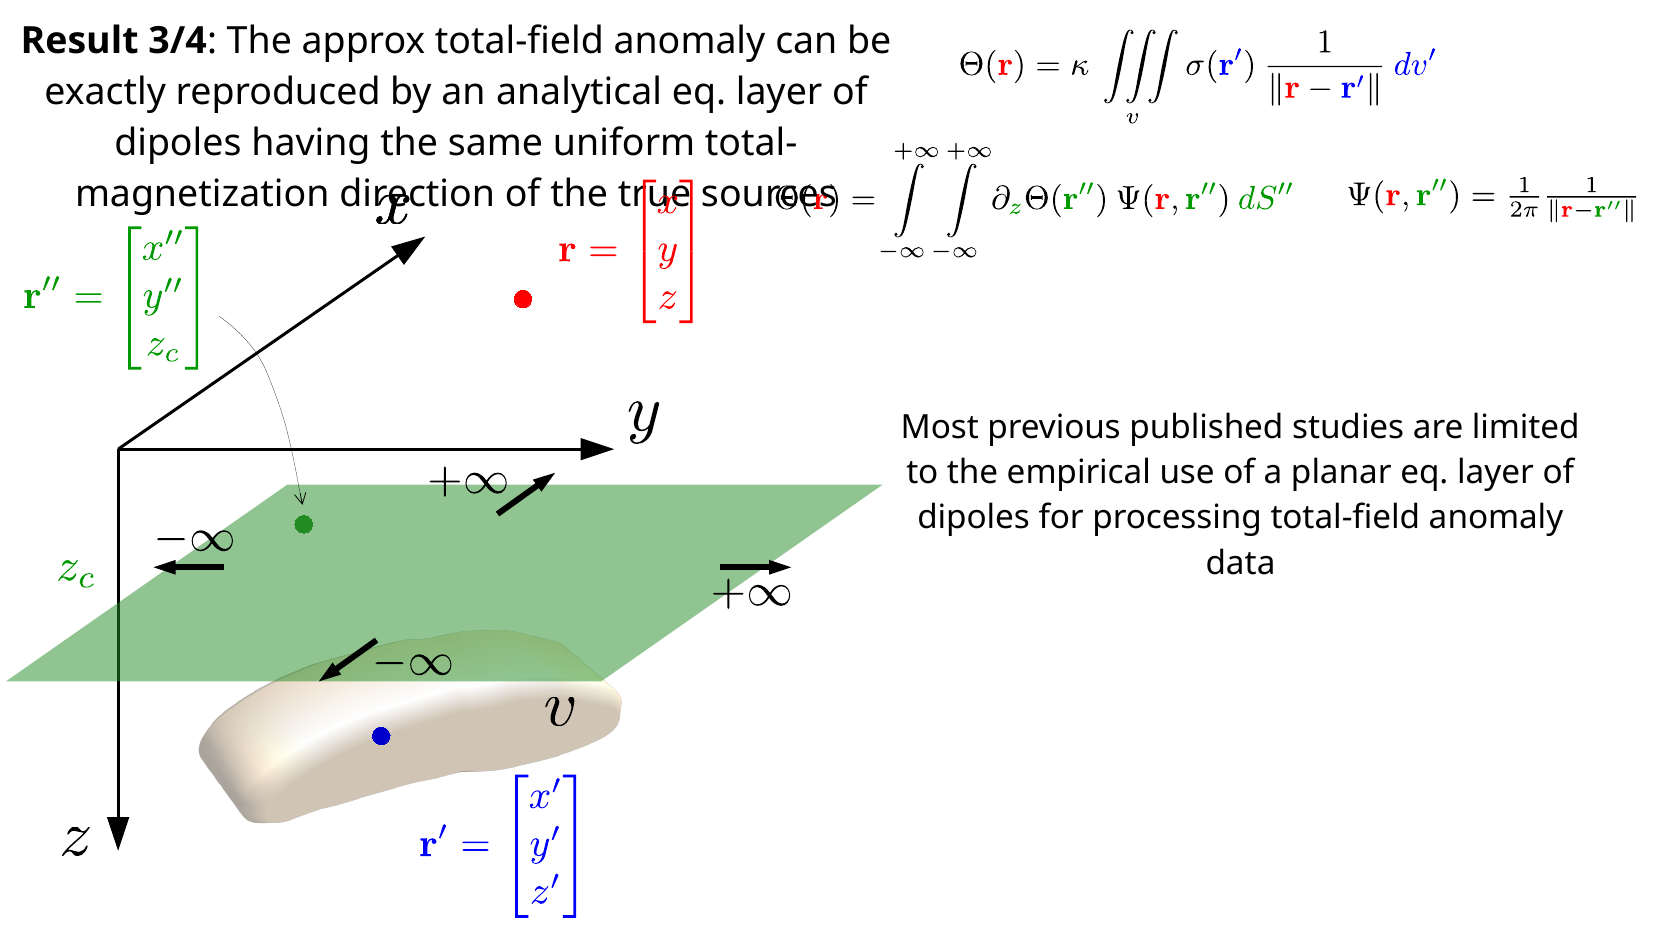

Result 3/4: The approx total-field anomaly can be exactly reproduced by an analytical eq. layer of dipoles having the same uniform total-magnetization direction of the true sources
Most previous published studies are limited to the empirical use of a planar eq. layer of dipoles for processing total-field anomaly data